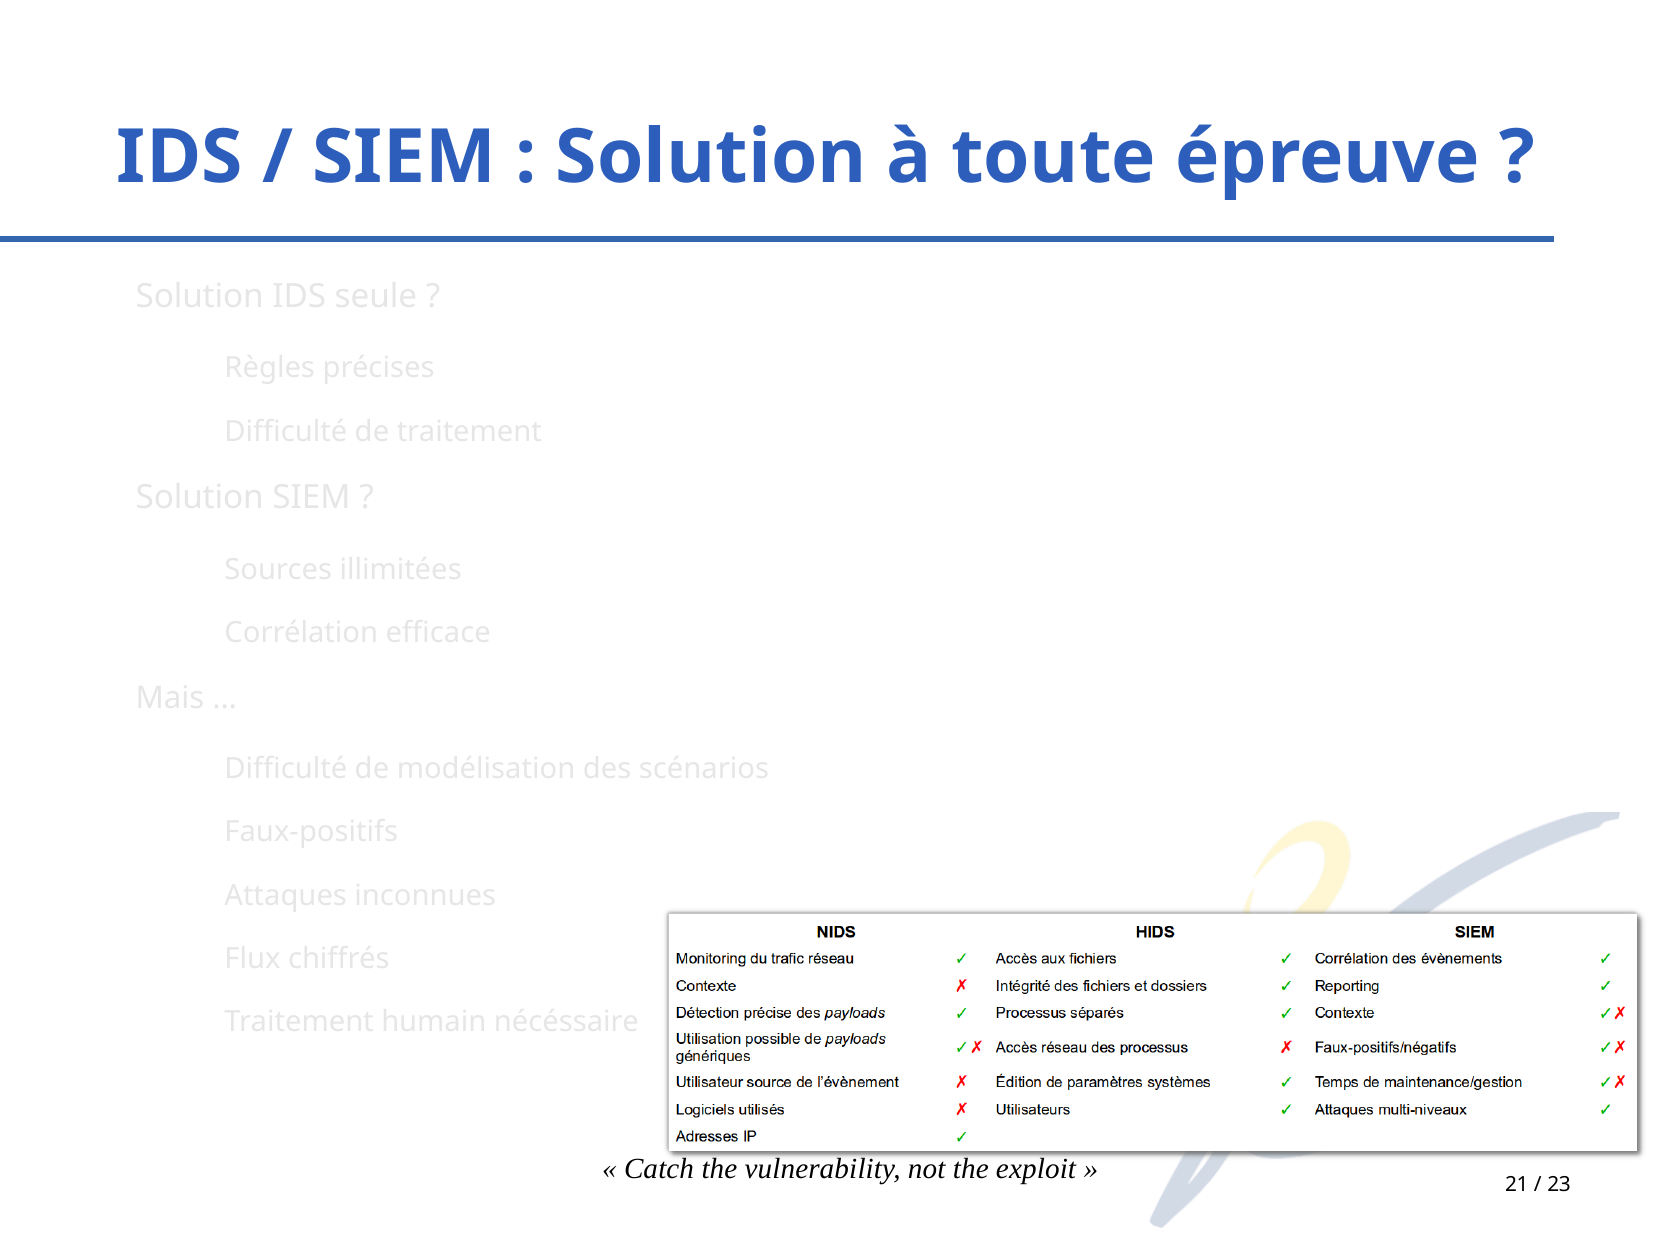

# IDS / SIEM : Solution à toute épreuve ?
Solution IDS seule ?
Règles précises
Difficulté de traitement
Solution SIEM ?
Sources illimitées
Corrélation efficace
Mais …
Difficulté de modélisation des scénarios
Faux-positifs
Attaques inconnues
Flux chiffrés
Traitement humain nécéssaire
« Catch the vulnerability, not the exploit »
21